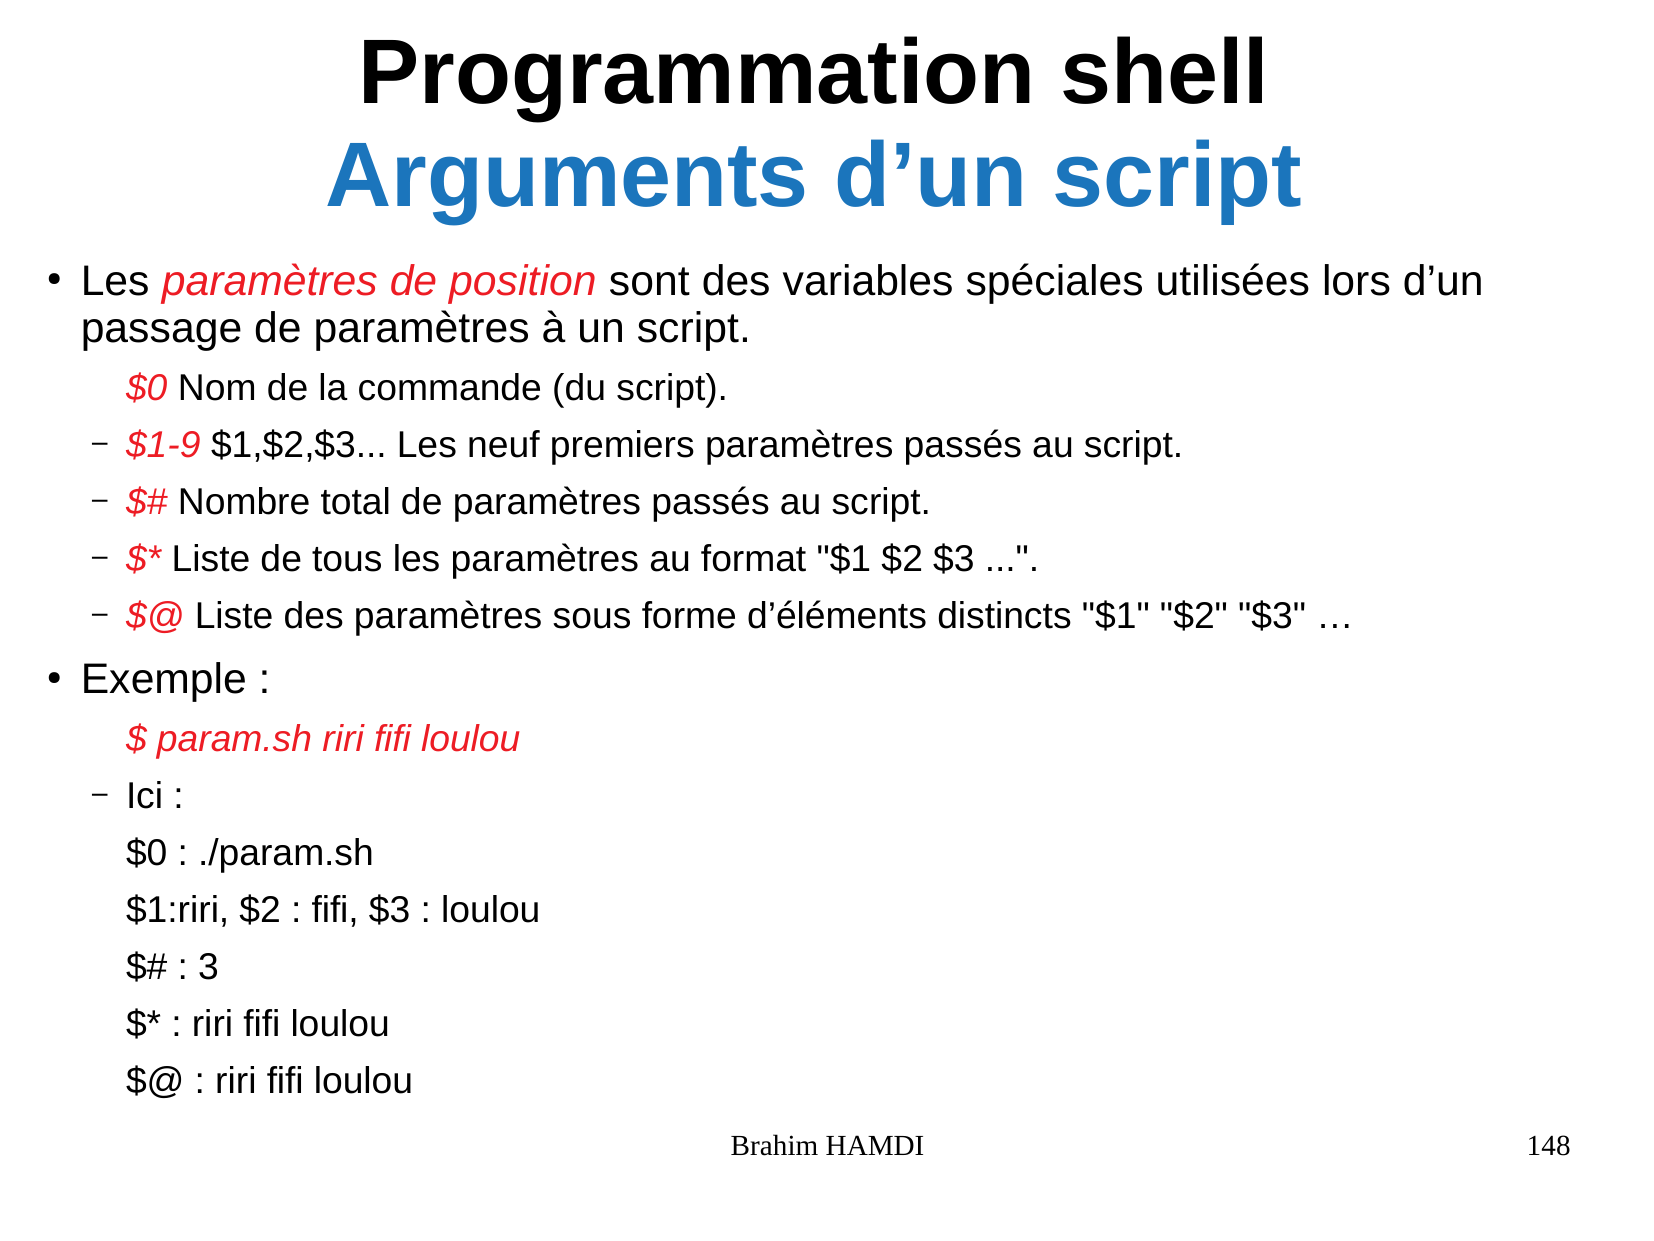

# Programmation shell Arguments d’un script
Les paramètres de position sont des variables spéciales utilisées lors d’un passage de paramètres à un script.
$0 Nom de la commande (du script).
$1-9 $1,$2,$3... Les neuf premiers paramètres passés au script.
$# Nombre total de paramètres passés au script.
$* Liste de tous les paramètres au format "$1 $2 $3 ...".
$@ Liste des paramètres sous forme d’éléments distincts "$1" "$2" "$3" …
Exemple :
$ param.sh riri fifi loulou
Ici :
$0 : ./param.sh
$1:riri, $2 : fifi, $3 : loulou
$# : 3
$* : riri fifi loulou
$@ : riri fifi loulou
Brahim HAMDI
148